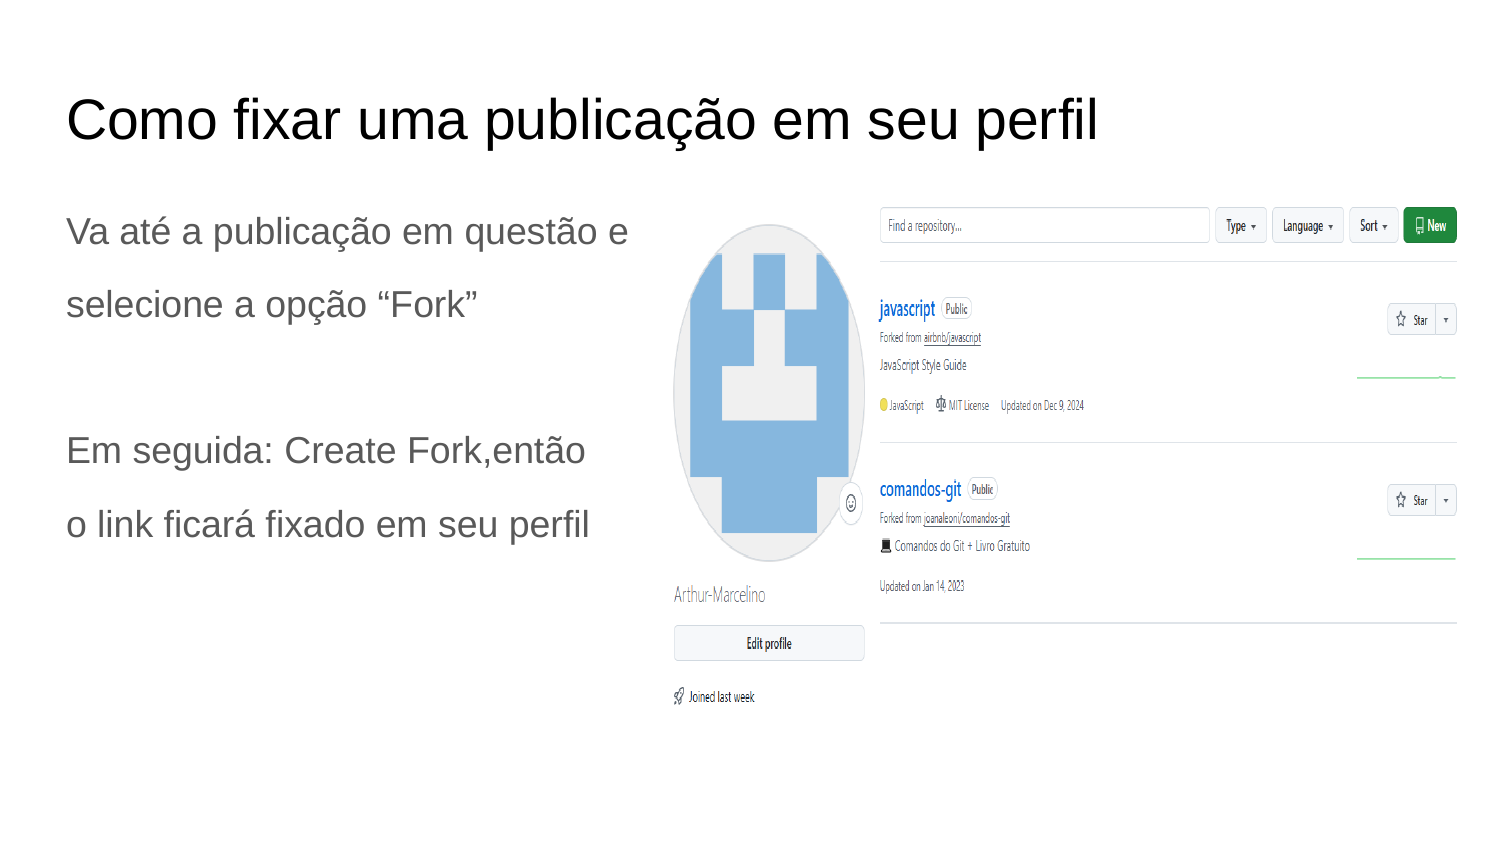

# Como fixar uma publicação em seu perfil
Va até a publicação em questão e
selecione a opção “Fork”
Em seguida: Create Fork,então
o link ficará fixado em seu perfil